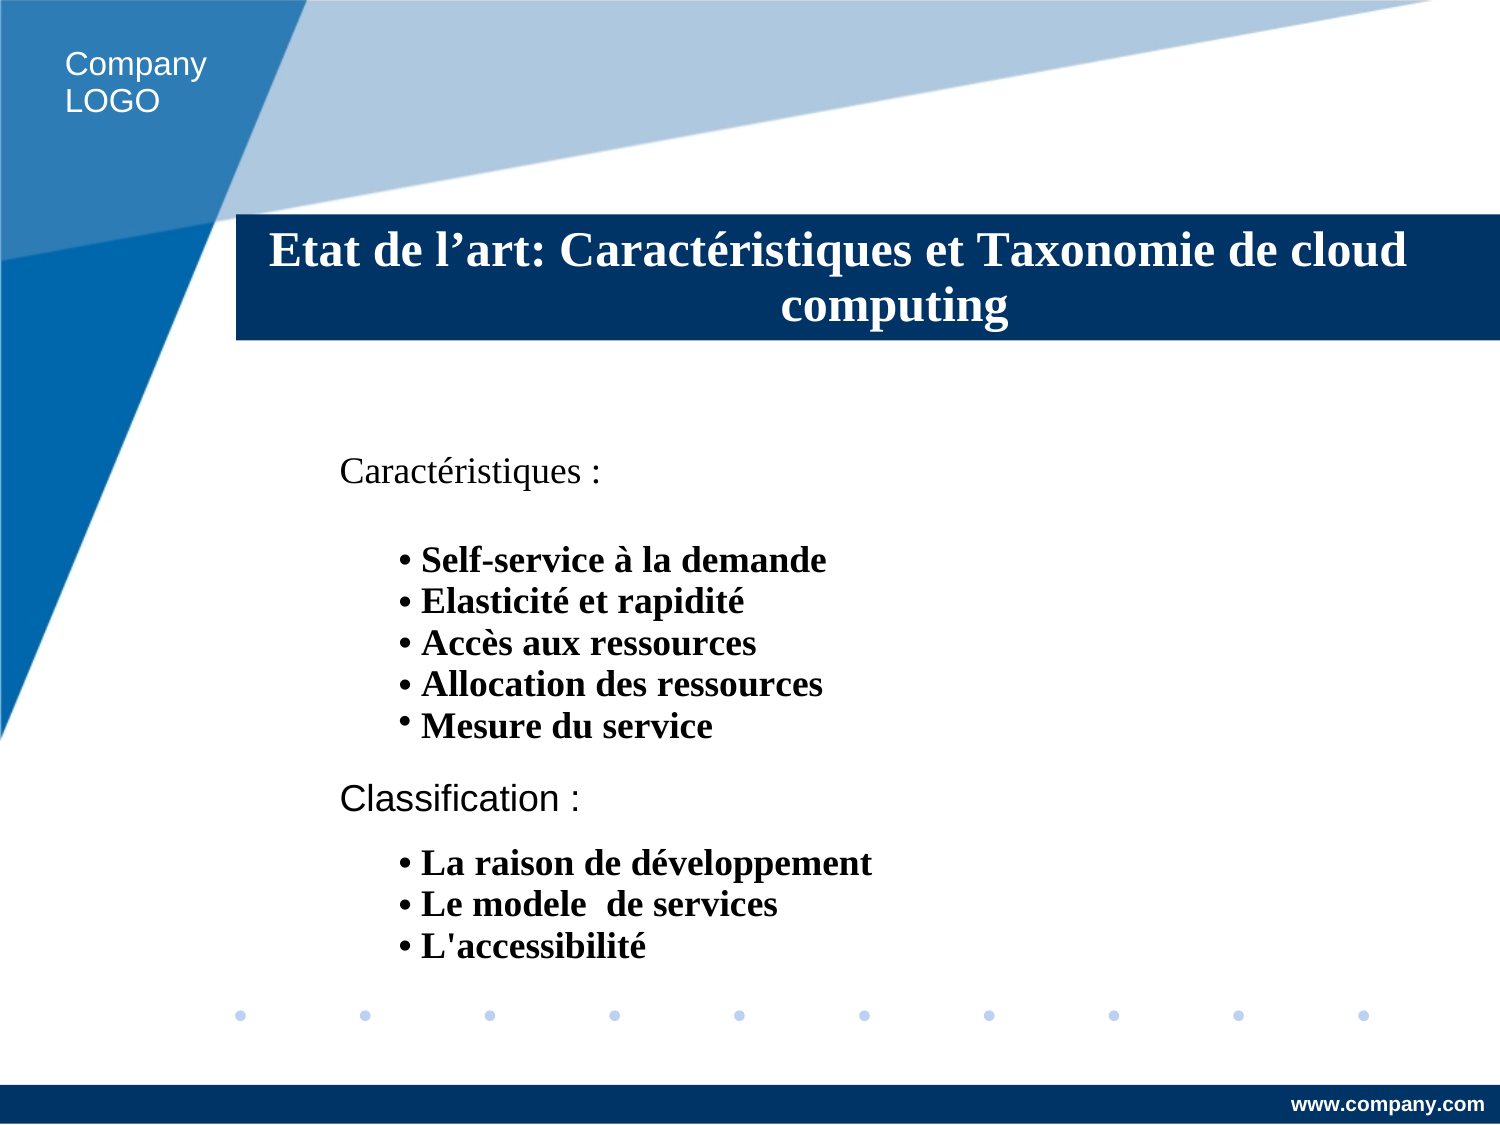

# Etat de l’art: Caractéristiques et Taxonomie de cloud computing
Caractéristiques :
 Self-service à la demande
 Elasticité et rapidité
 Accès aux ressources
 Allocation des ressources
 Mesure du service
Classification :
 La raison de développement
 Le modele de services
 L'accessibilité